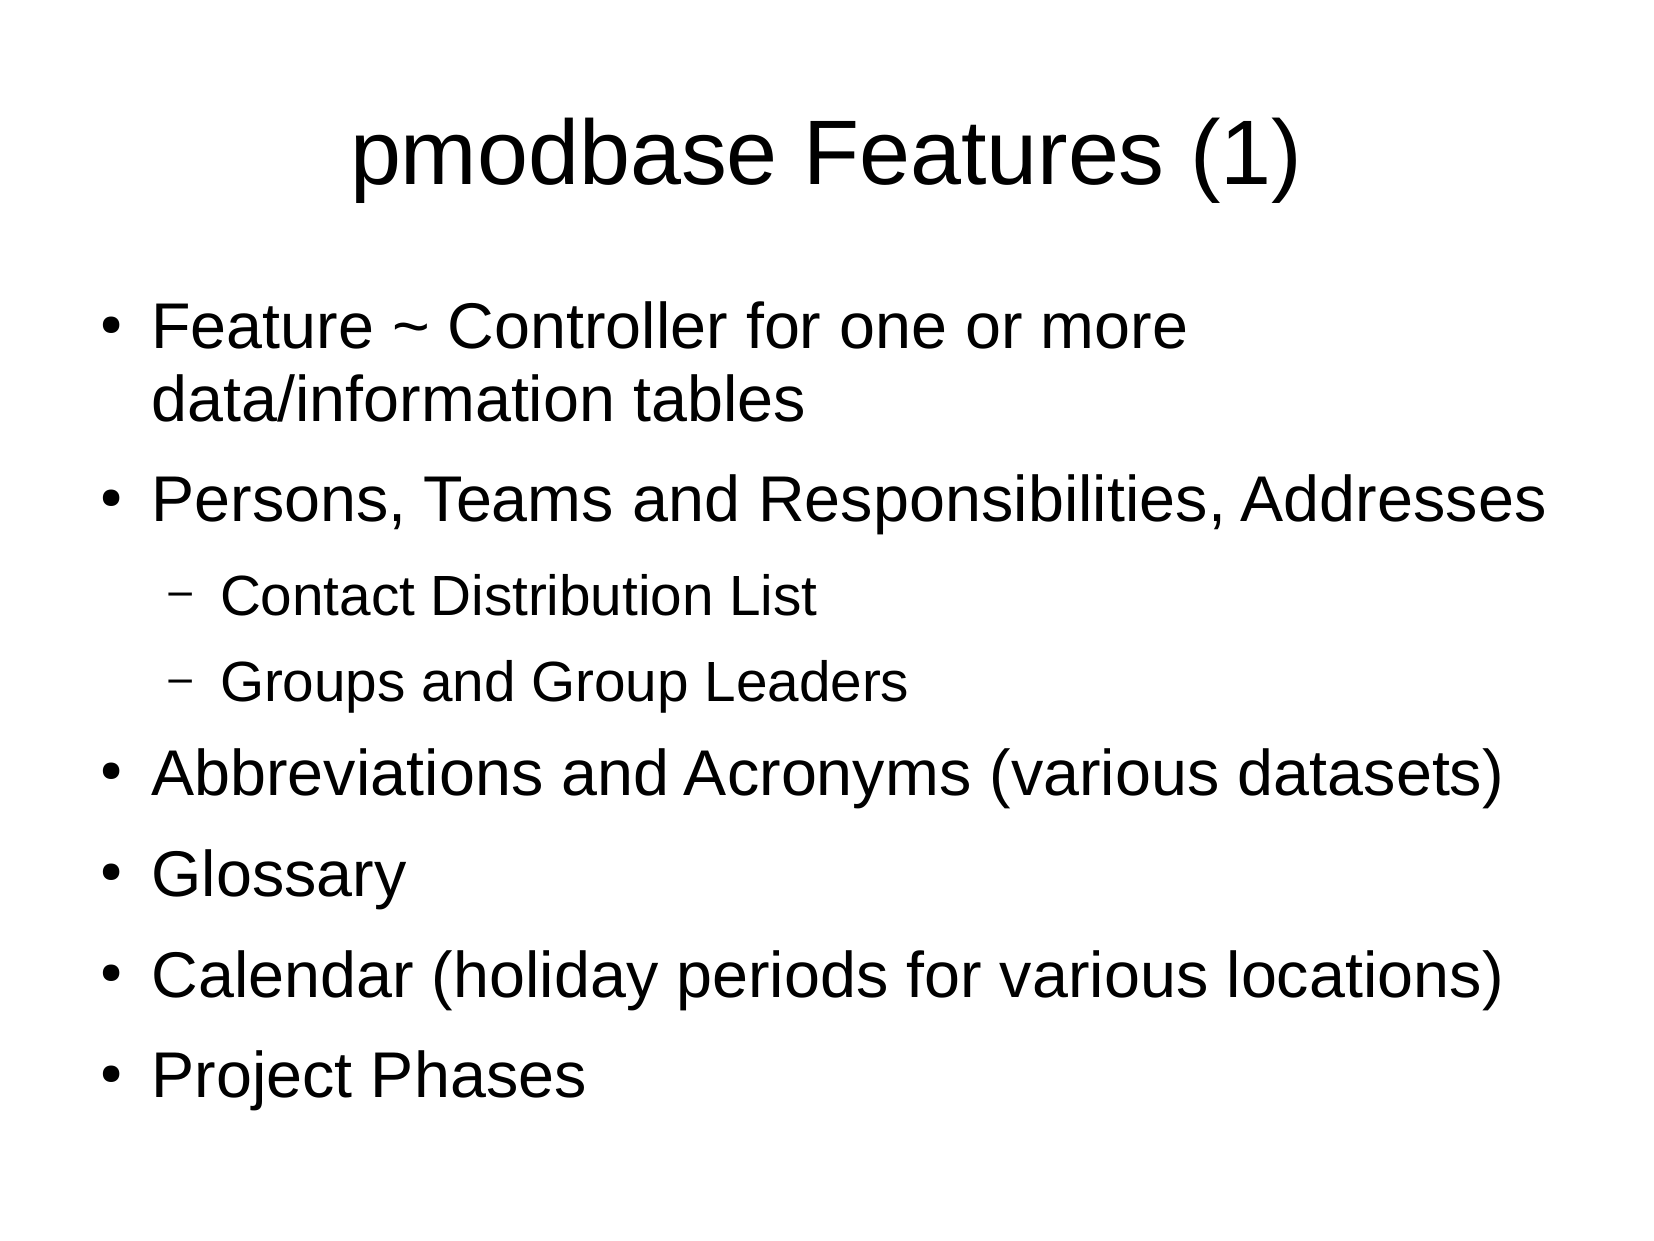

# pmodbase Features (1)
Feature ~ Controller for one or more data/information tables
Persons, Teams and Responsibilities, Addresses
Contact Distribution List
Groups and Group Leaders
Abbreviations and Acronyms (various datasets)
Glossary
Calendar (holiday periods for various locations)
Project Phases